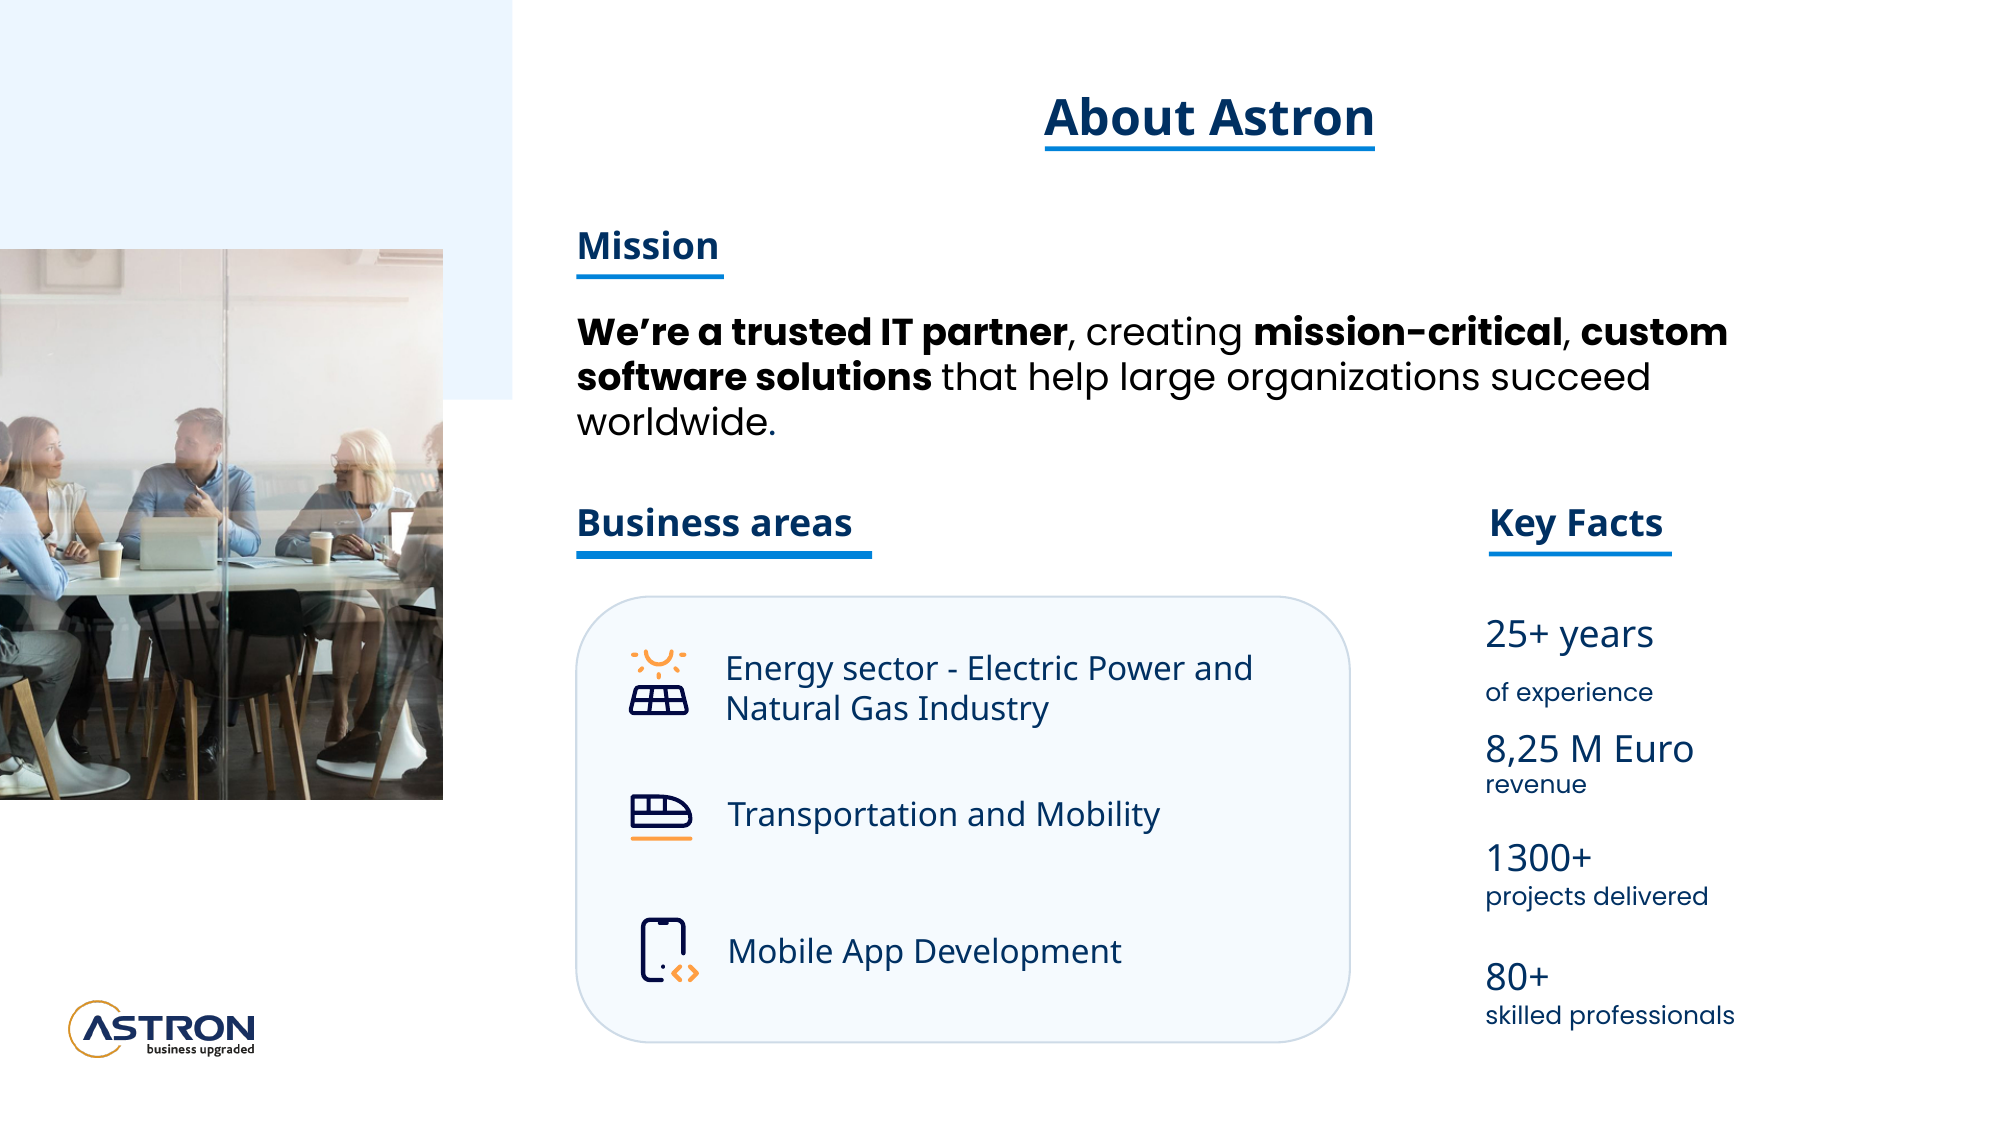

About Astron
Mission
# We’re a trusted IT partner, creating mission-critical, custom software solutions that help large organizations succeed worldwide.
Business areas
Key Facts
25+ years
of experience
Energy sector - Electric Power and Natural Gas Industry
8,25 M Euro
revenue
Transportation and Mobility
1300+
projects delivered
Mobile App Development
80+
skilled professionals
Energy Industry Applications Division
Control Systems Division